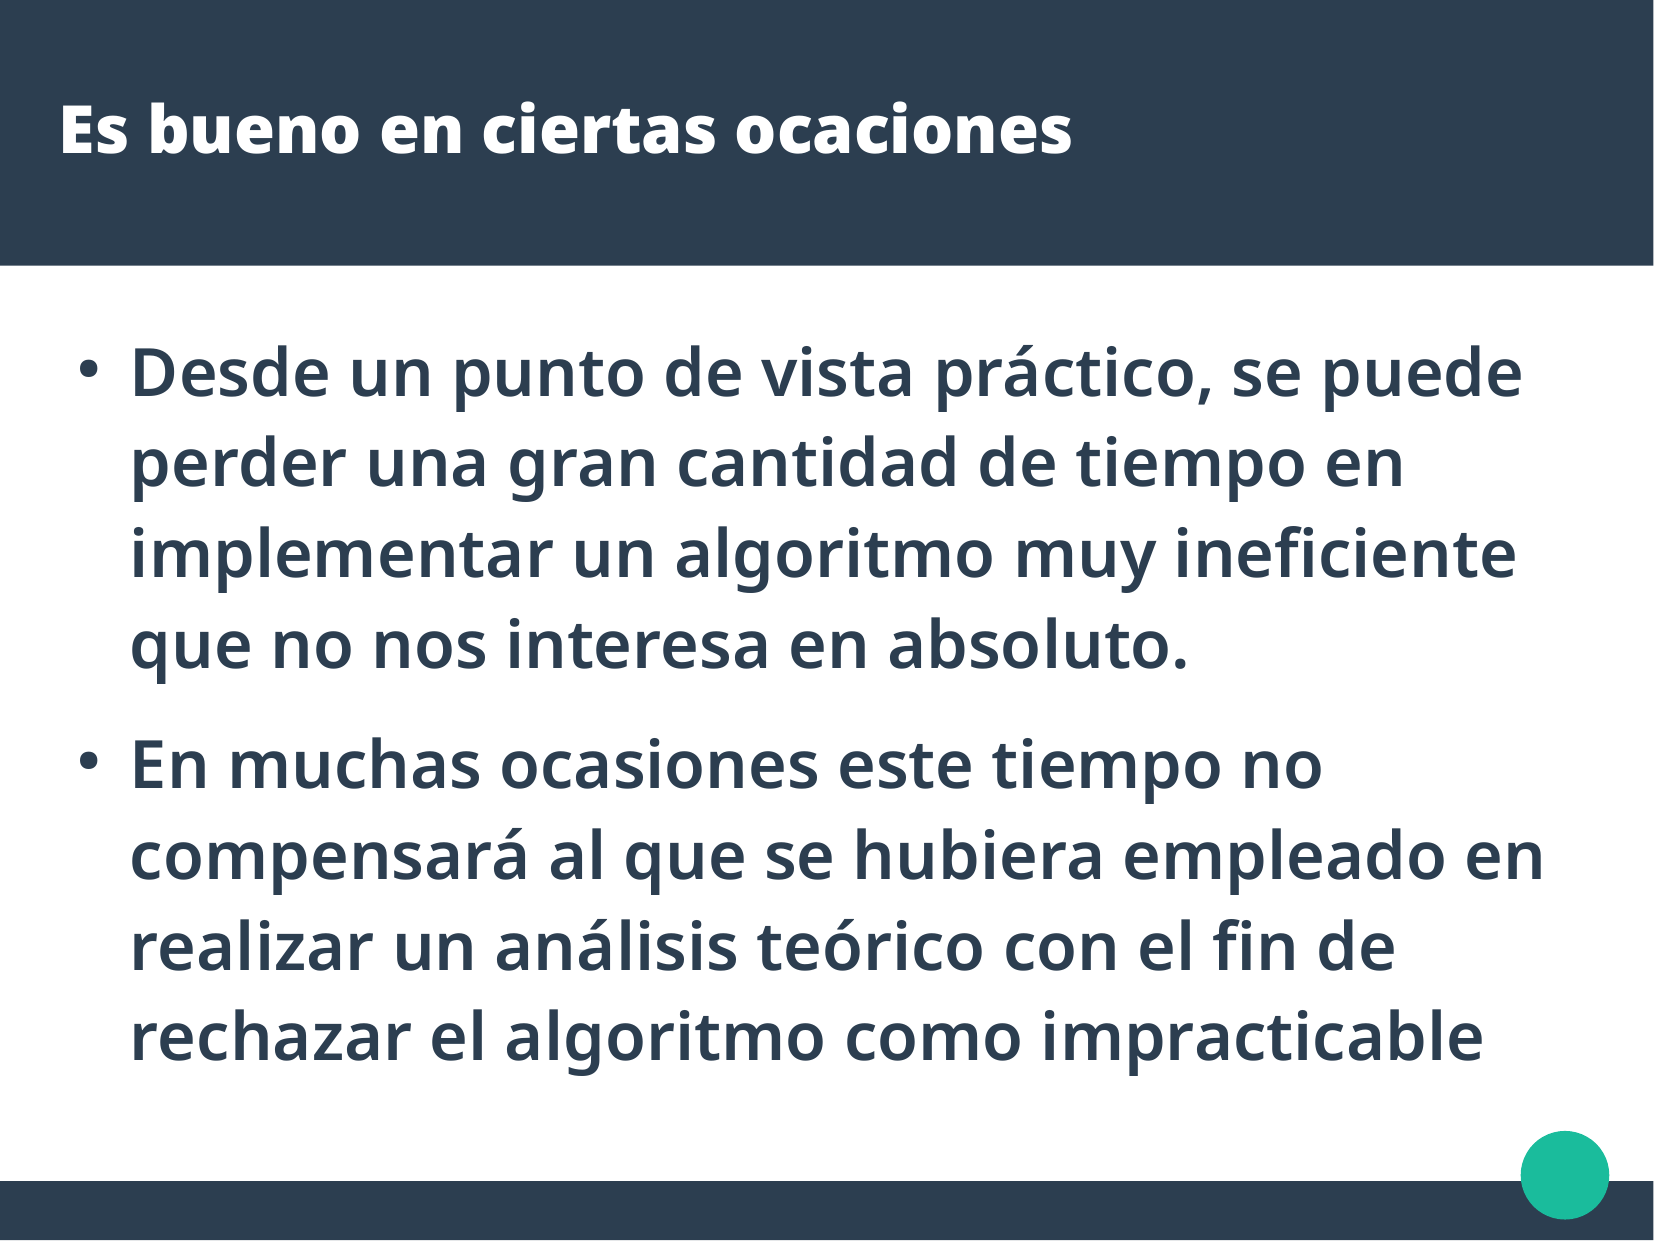

# Es bueno en ciertas ocaciones
Desde un punto de vista práctico, se puede perder una gran cantidad de tiempo en implementar un algoritmo muy ineficiente que no nos interesa en absoluto.
En muchas ocasiones este tiempo no compensará al que se hubiera empleado en realizar un análisis teórico con el fin de rechazar el algoritmo como impracticable